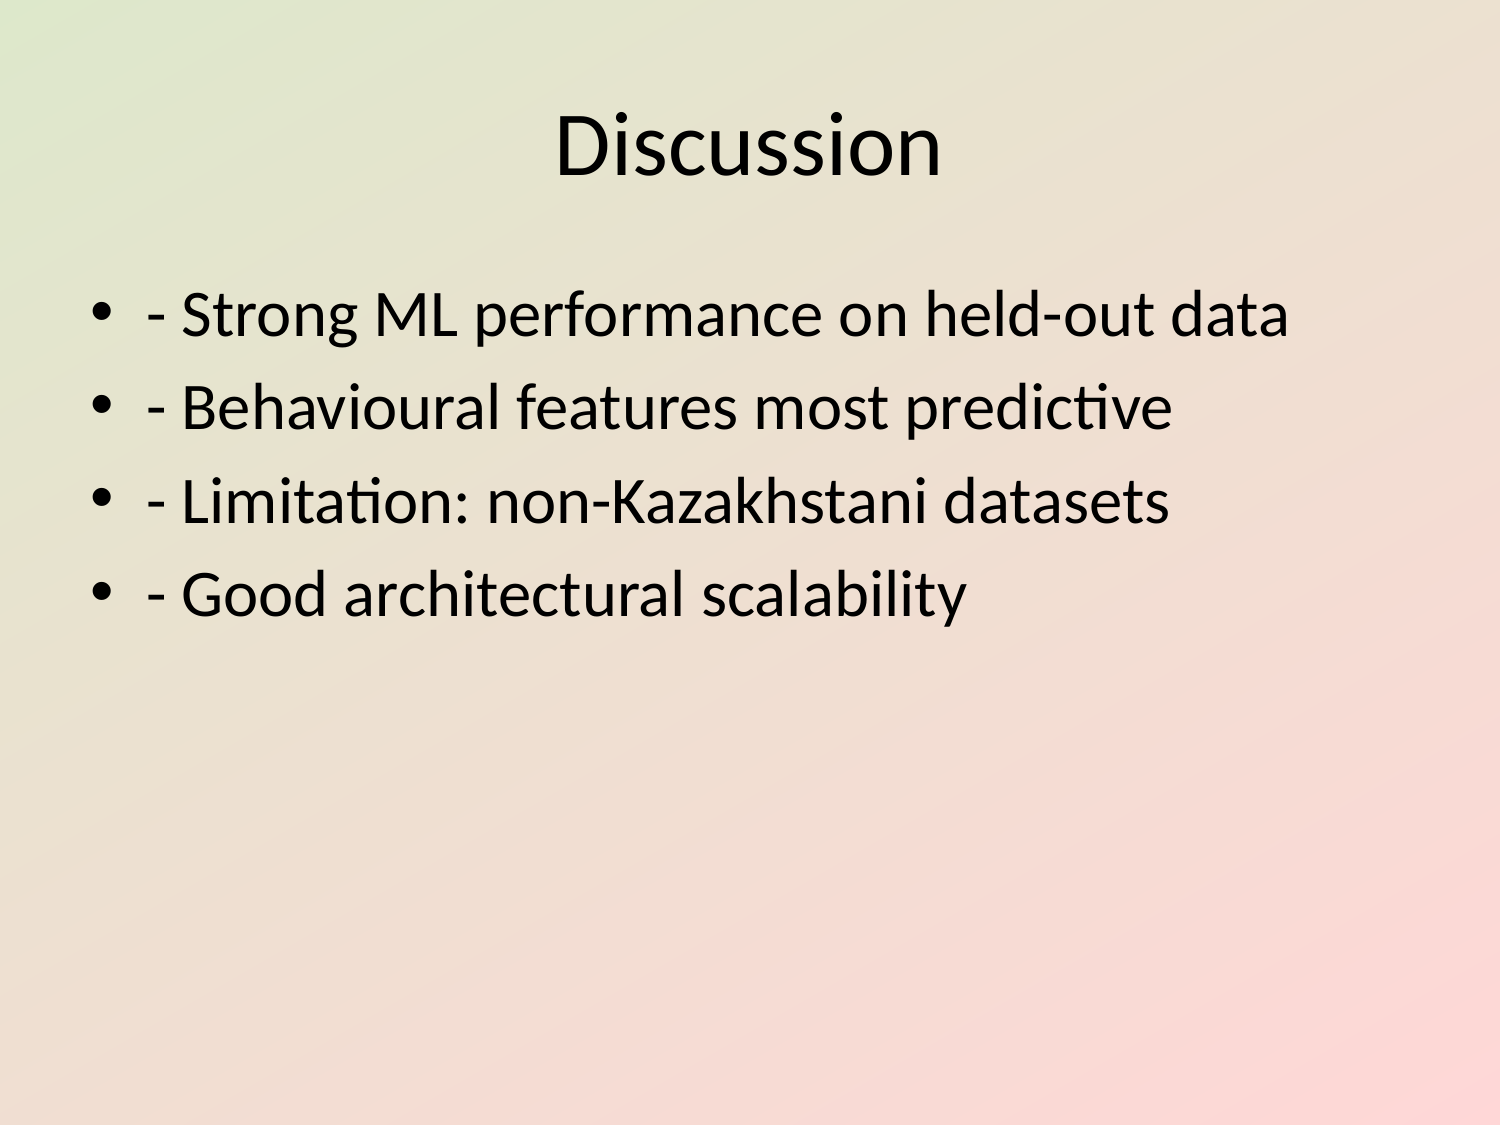

# Discussion
- Strong ML performance on held-out data
- Behavioural features most predictive
- Limitation: non-Kazakhstani datasets
- Good architectural scalability